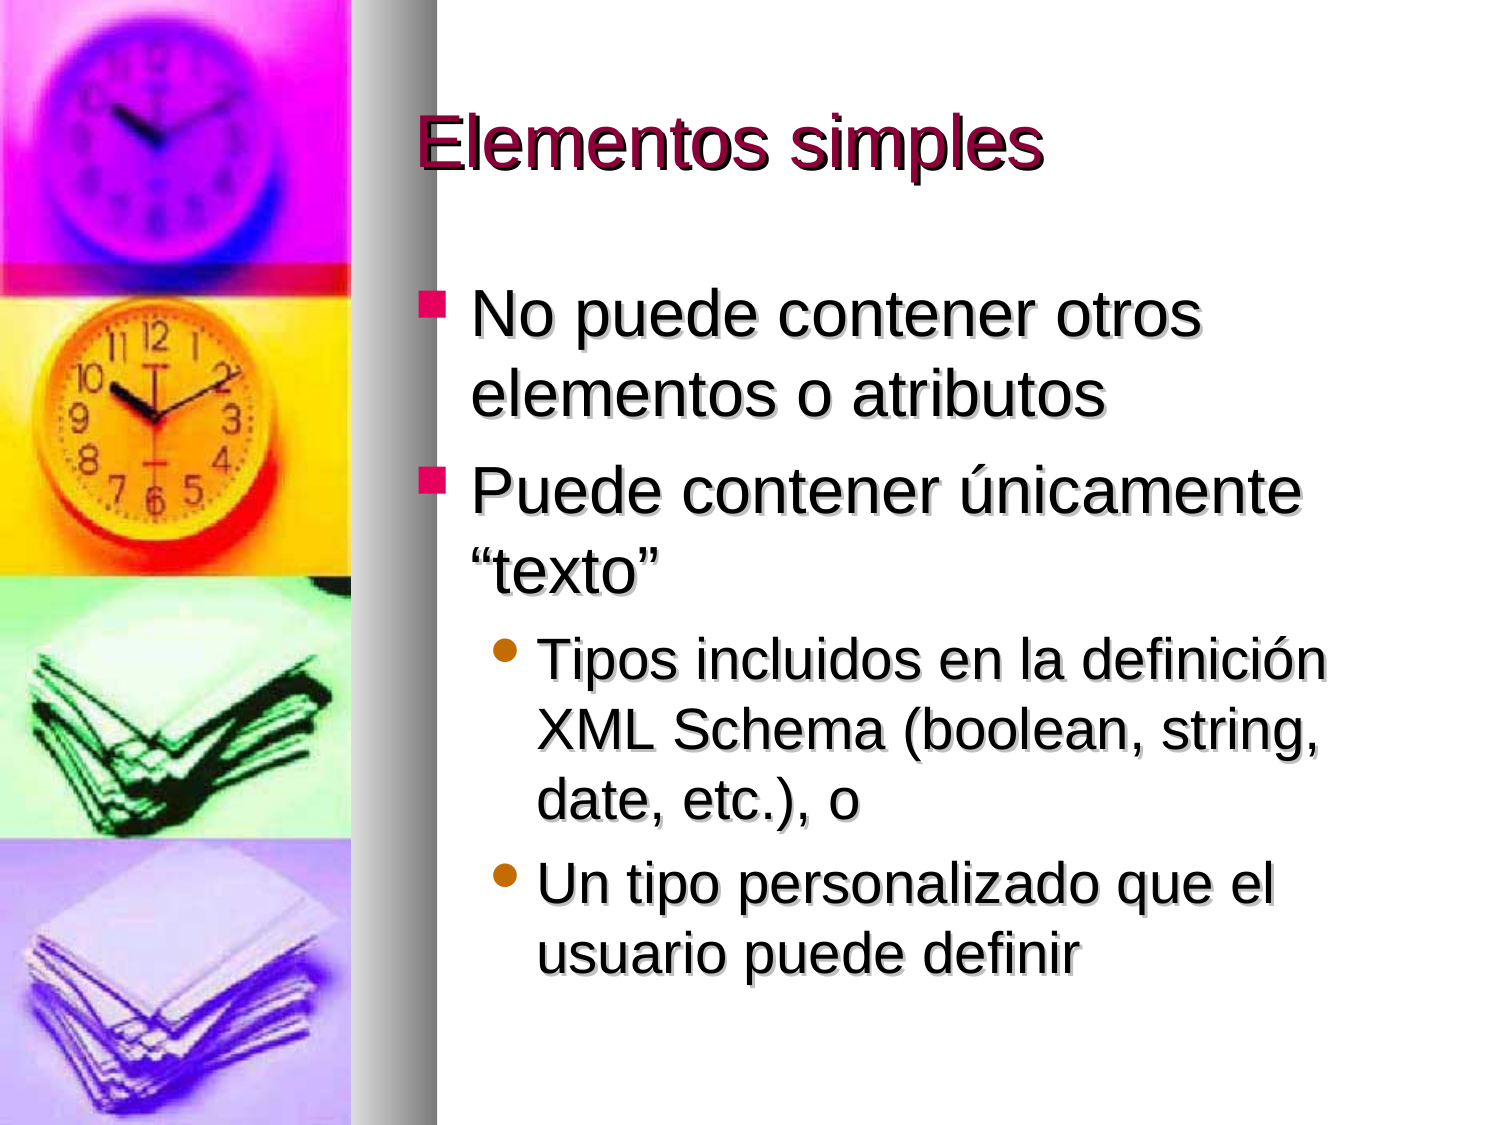

# Elementos simples
No puede contener otros elementos o atributos
Puede contener únicamente “texto”
Tipos incluidos en la definición XML Schema (boolean, string, date, etc.), o
Un tipo personalizado que el usuario puede definir